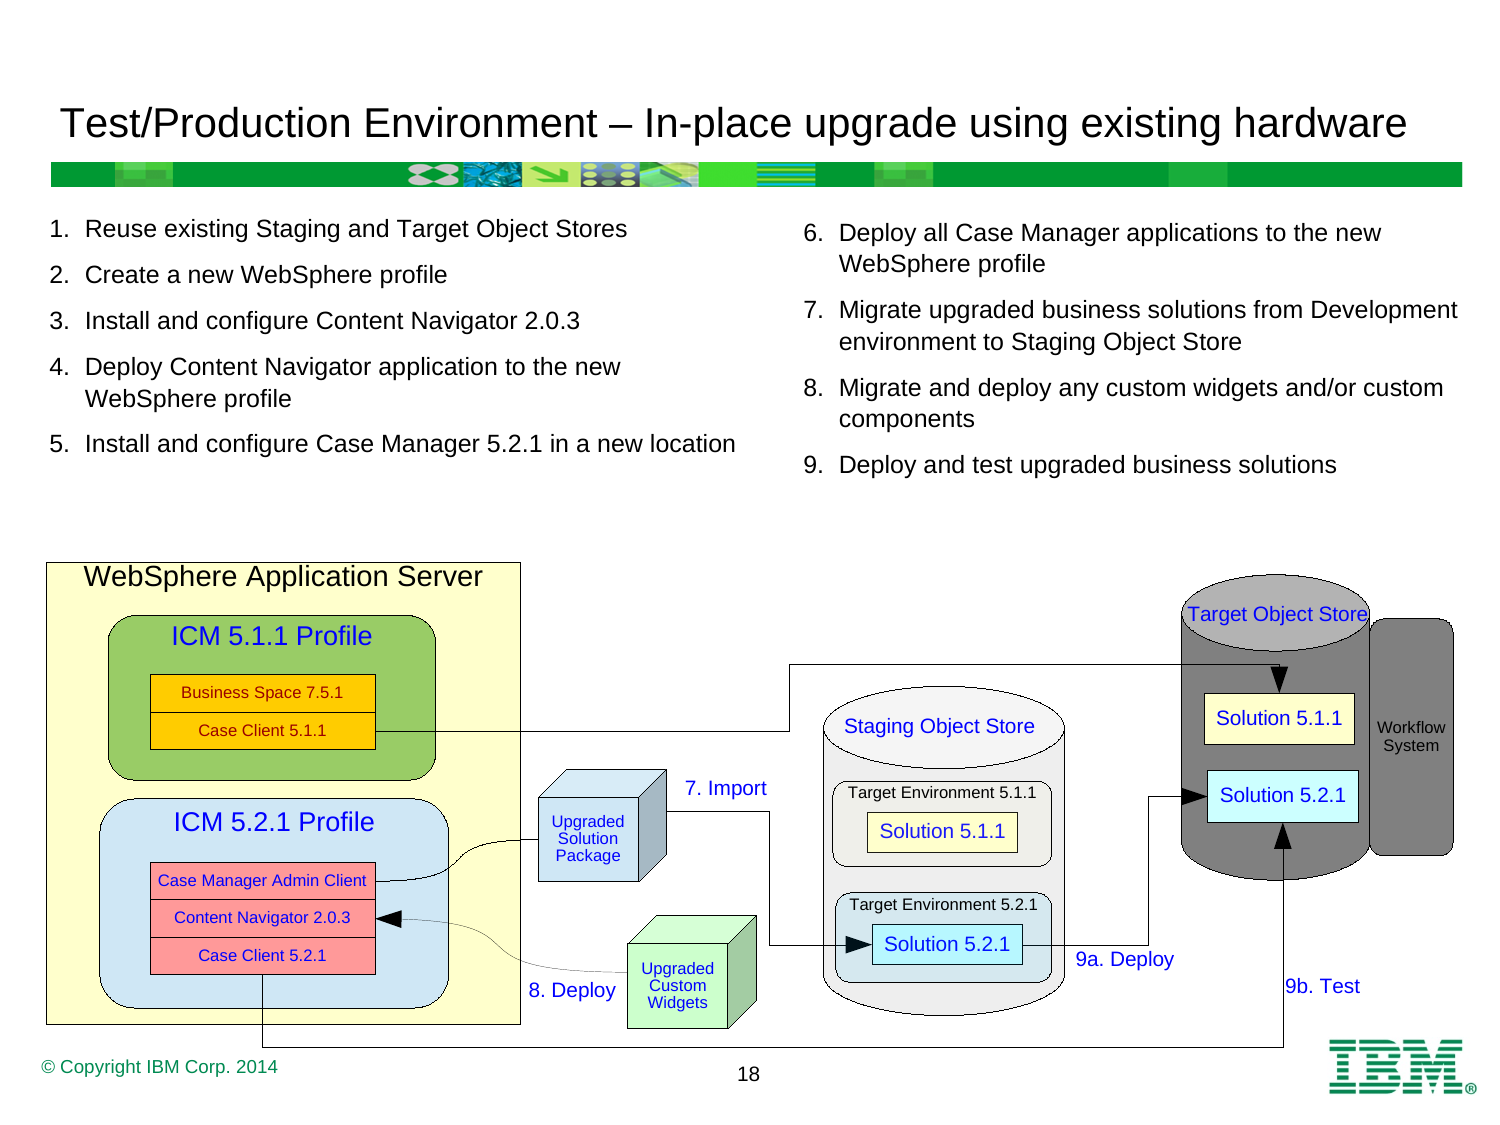

# Test/Production Environment – In-place upgrade using existing hardware
Reuse existing Staging and Target Object Stores
Create a new WebSphere profile
Install and configure Content Navigator 2.0.3
Deploy Content Navigator application to the new WebSphere profile
Install and configure Case Manager 5.2.1 in a new location
Deploy all Case Manager applications to the new WebSphere profile
Migrate upgraded business solutions from Development environment to Staging Object Store
Migrate and deploy any custom widgets and/or custom components
Deploy and test upgraded business solutions
WebSphere Application Server
Target Object Store
ICM 5.1.1 Profile
Workflow System
Business Space 7.5.1
Solution 5.1.1
Case Client 5.1.1
Staging Object Store
Upgraded Solution Package
Solution 5.2.1
7. Import
Target Environment 5.1.1
ICM 5.2.1 Profile
Solution 5.1.1
Case Manager Admin Client
Target Environment 5.2.1
Content Navigator 2.0.3
Upgraded Custom Widgets
Solution 5.2.1
Case Client 5.2.1
9a. Deploy
9b. Test
8. Deploy
18